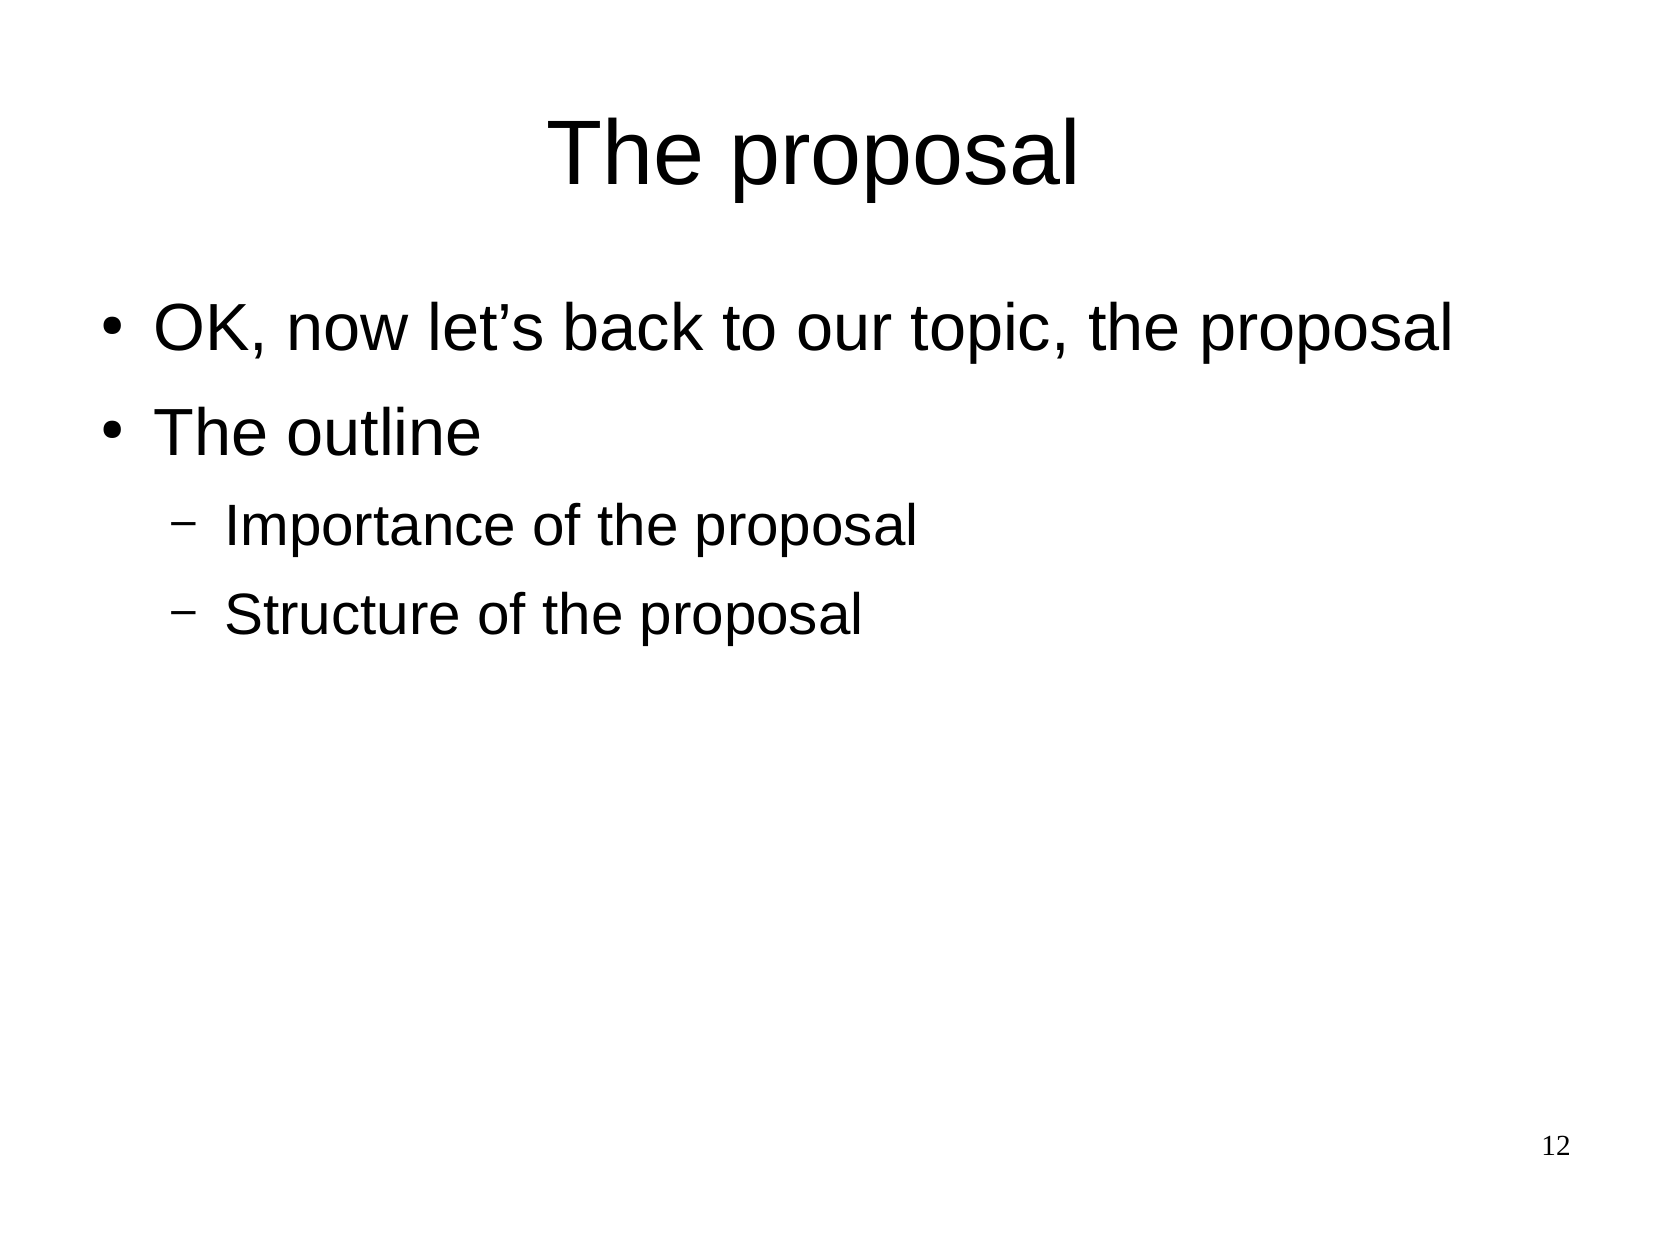

# The proposal
OK, now let’s back to our topic, the proposal
The outline
Importance of the proposal
Structure of the proposal
12